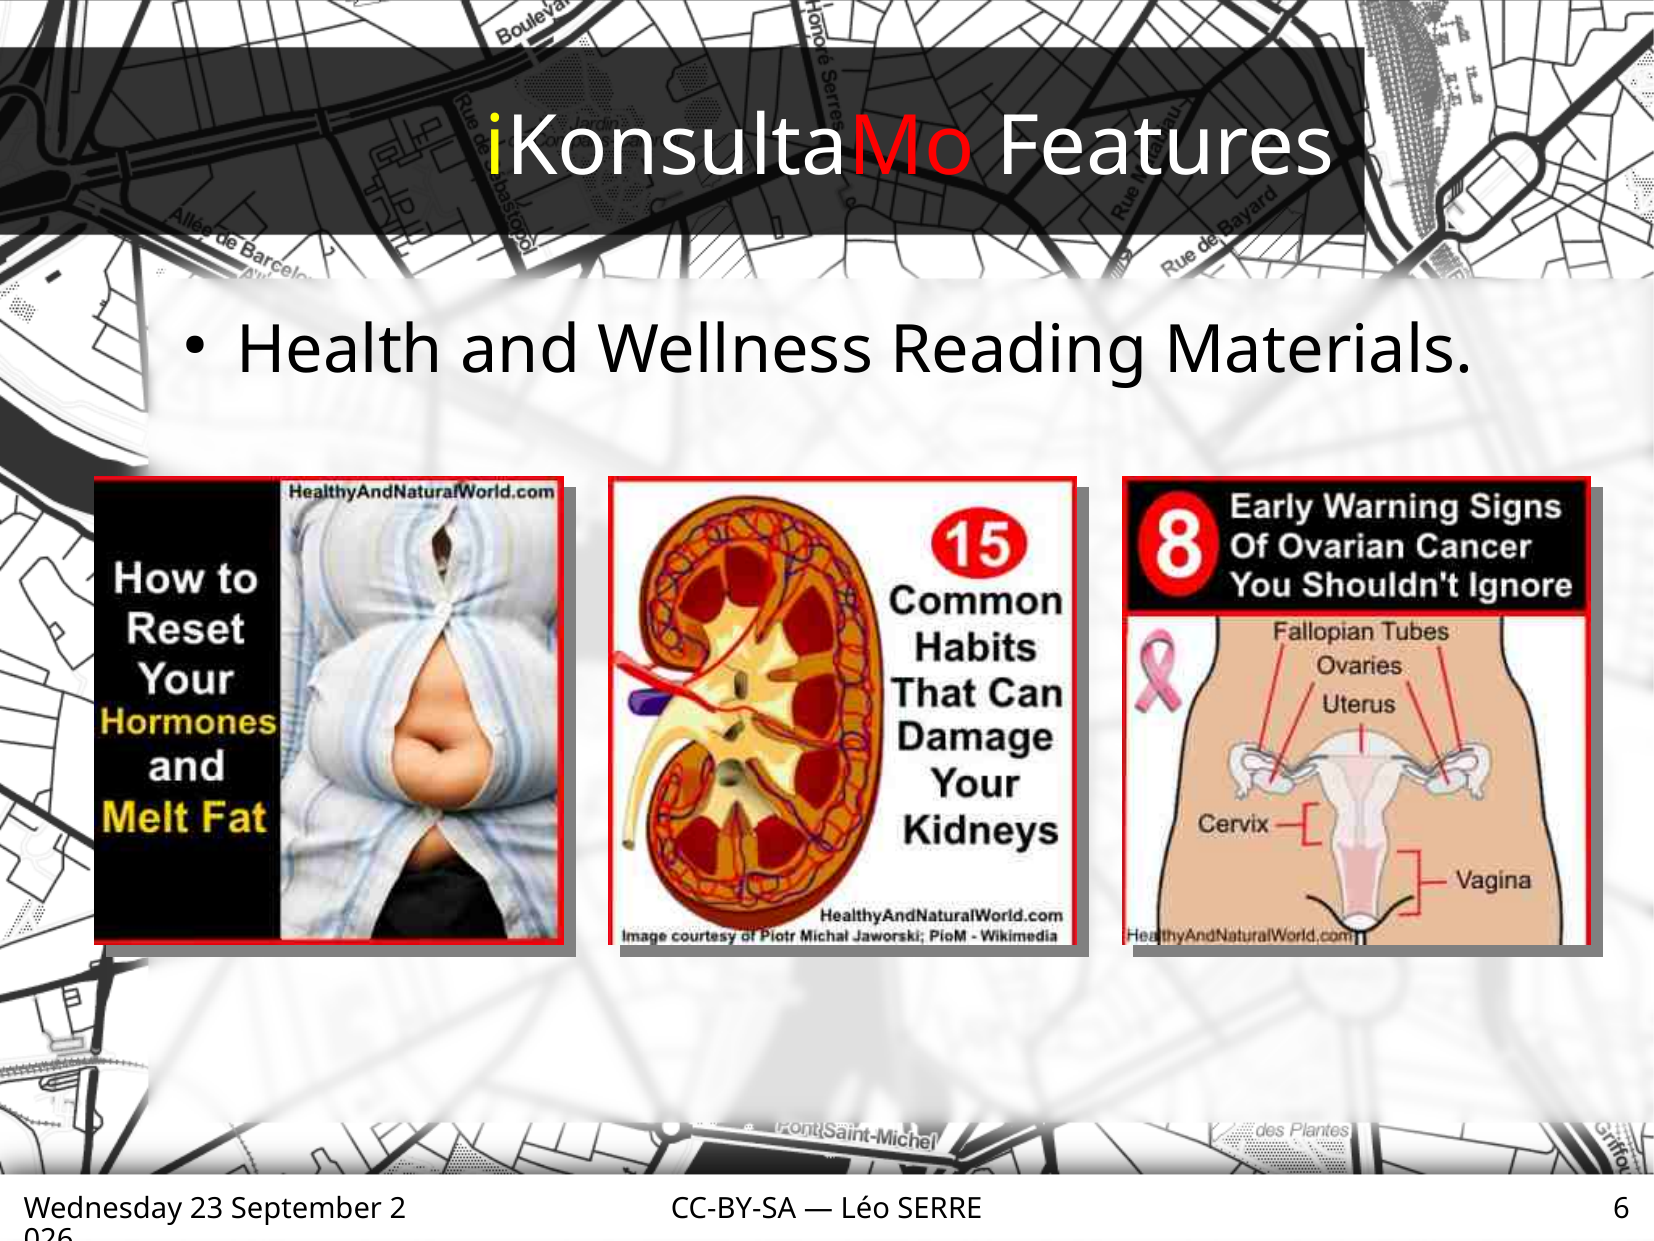

# iKonsultaMo Features
Health and Wellness Reading Materials.
CC-BY-SA — Léo SERRE
6